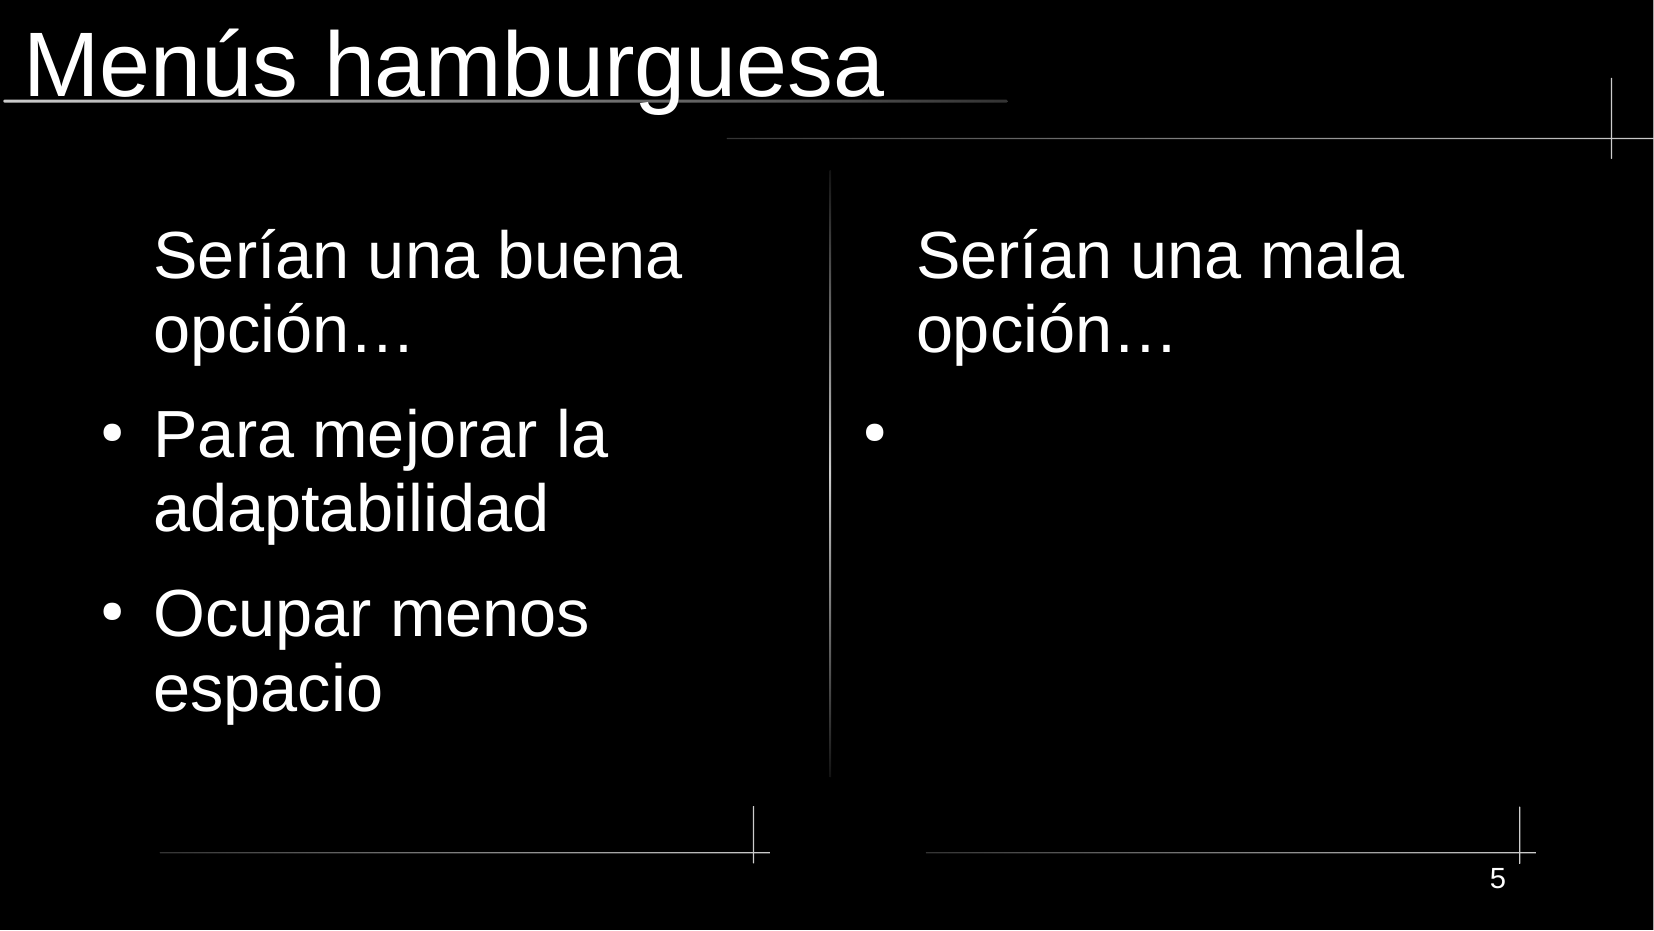

# Menús hamburguesa
Serían una buena opción…
Para mejorar la adaptabilidad
Ocupar menos espacio
Serían una mala opción…
5